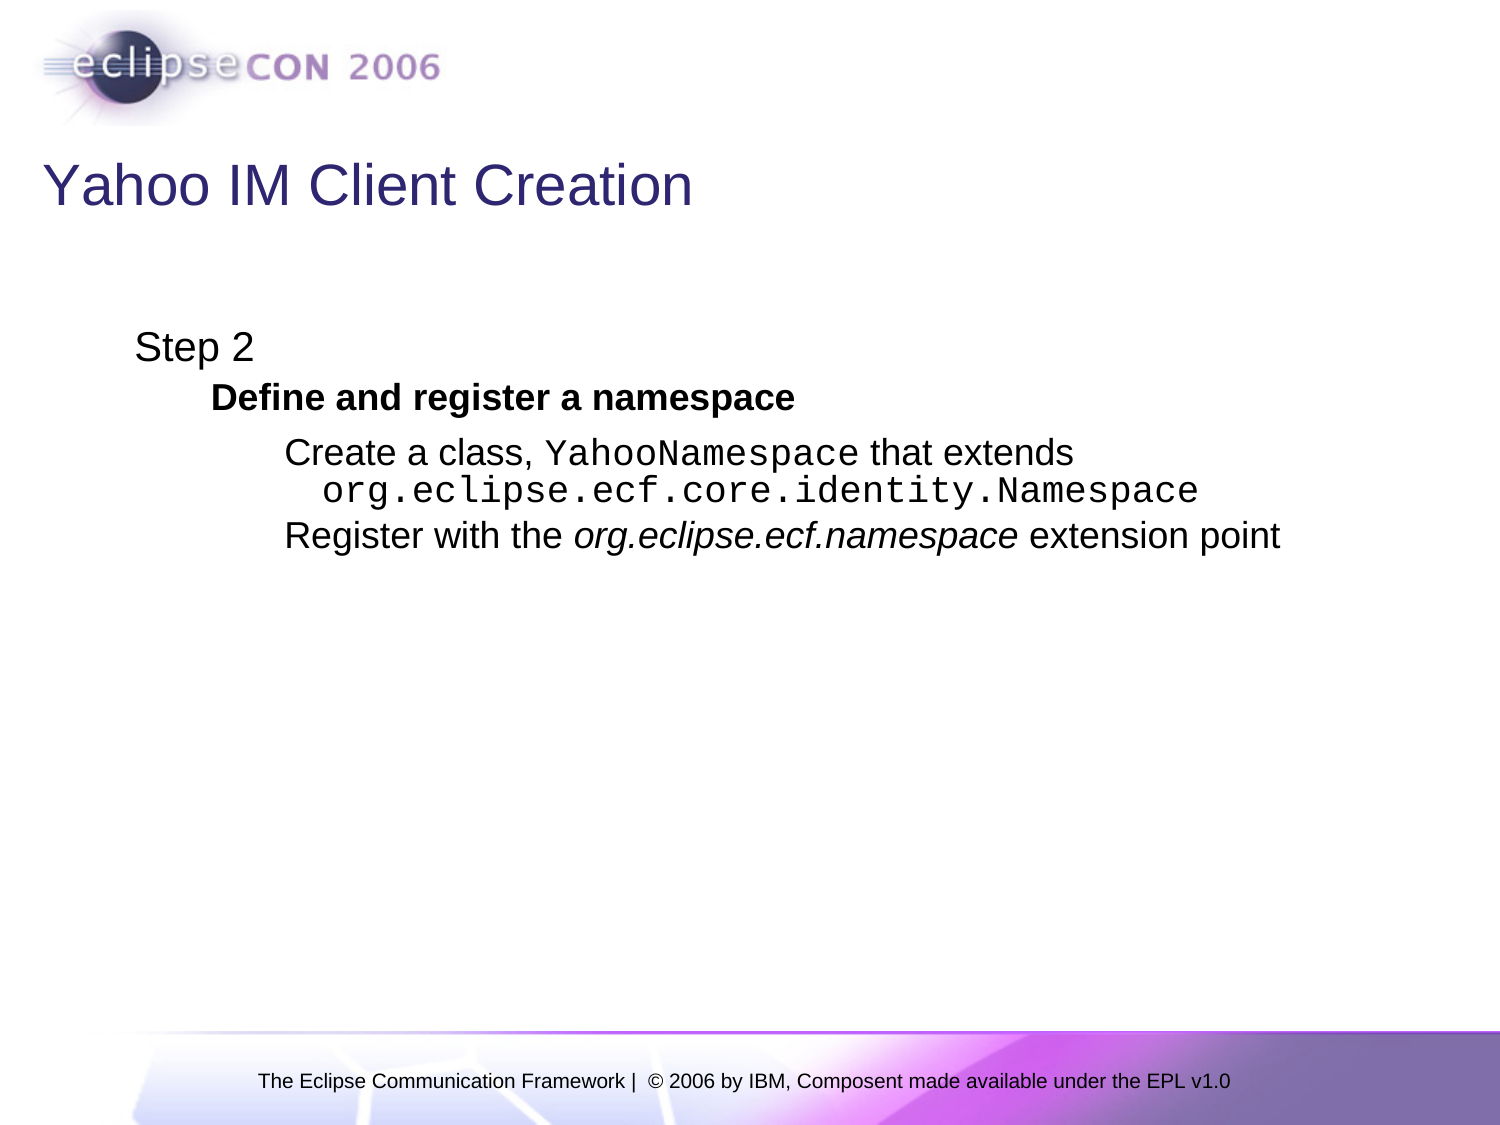

# Yahoo IM Client Creation
Step 2
Define and register a namespace
Create a class, YahooNamespace that extends org.eclipse.ecf.core.identity.Namespace
Register with the org.eclipse.ecf.namespace extension point